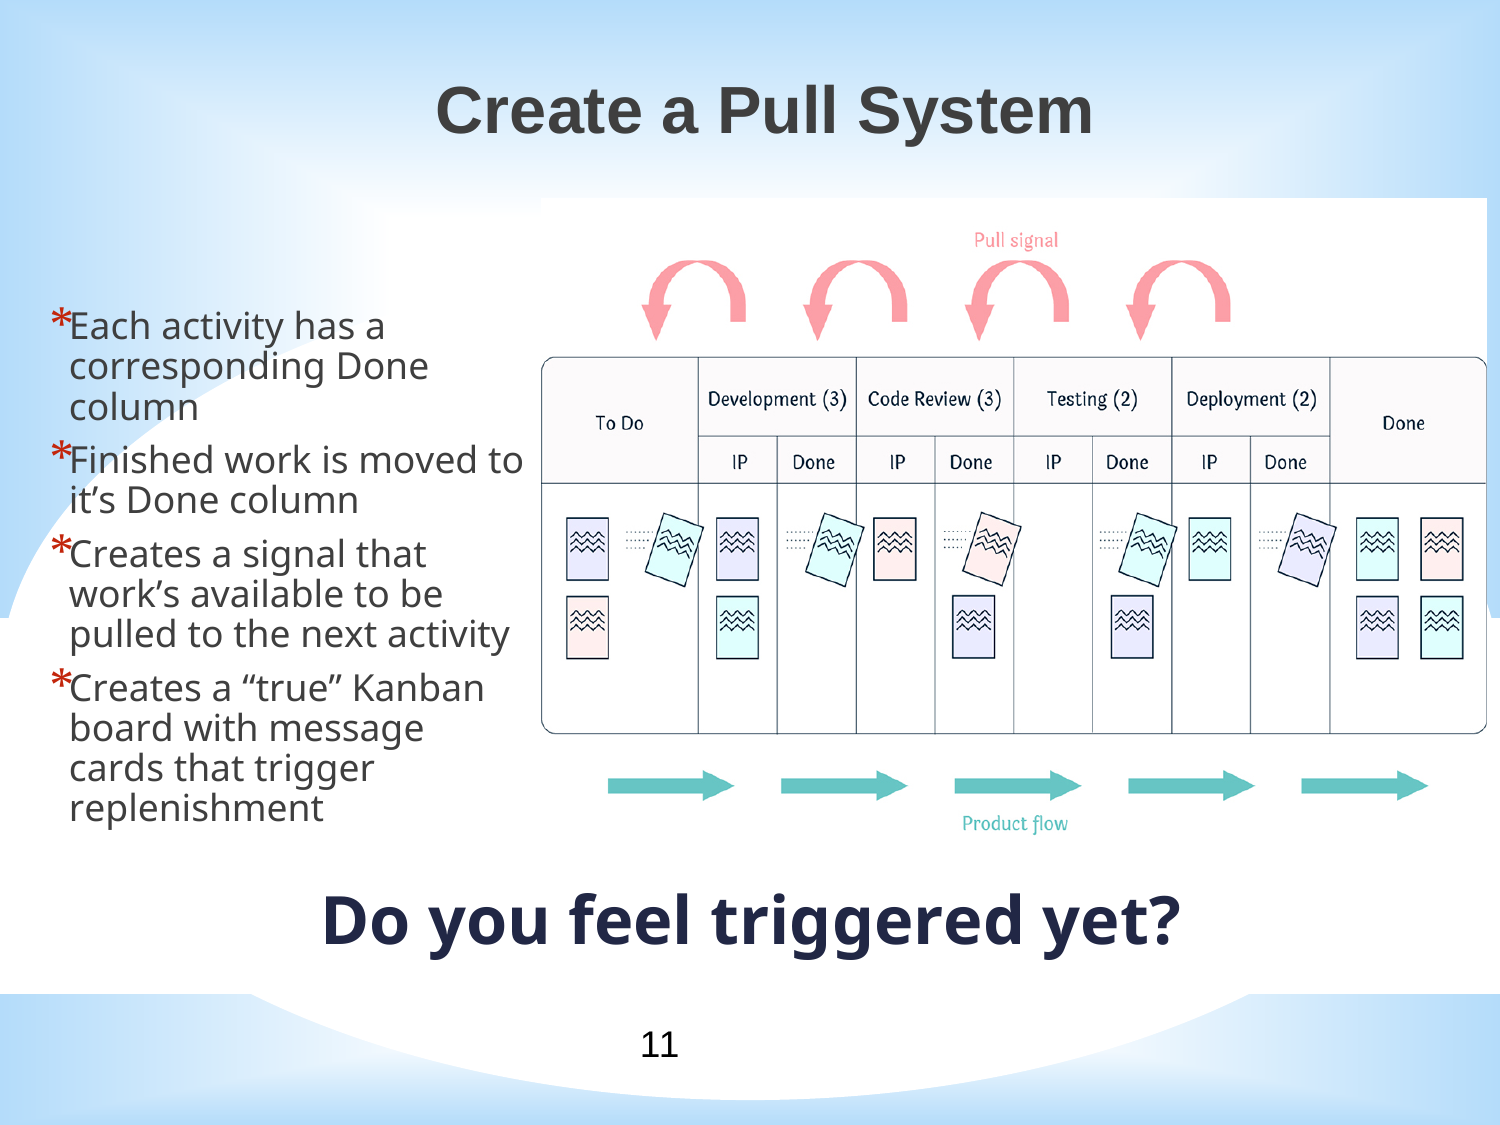

Create a Pull System
Each activity has a corresponding Done column
Finished work is moved to it’s Done column
Creates a signal that work’s available to be pulled to the next activity
Creates a “true” Kanban board with message cards that trigger replenishment
# Do you feel triggered yet?